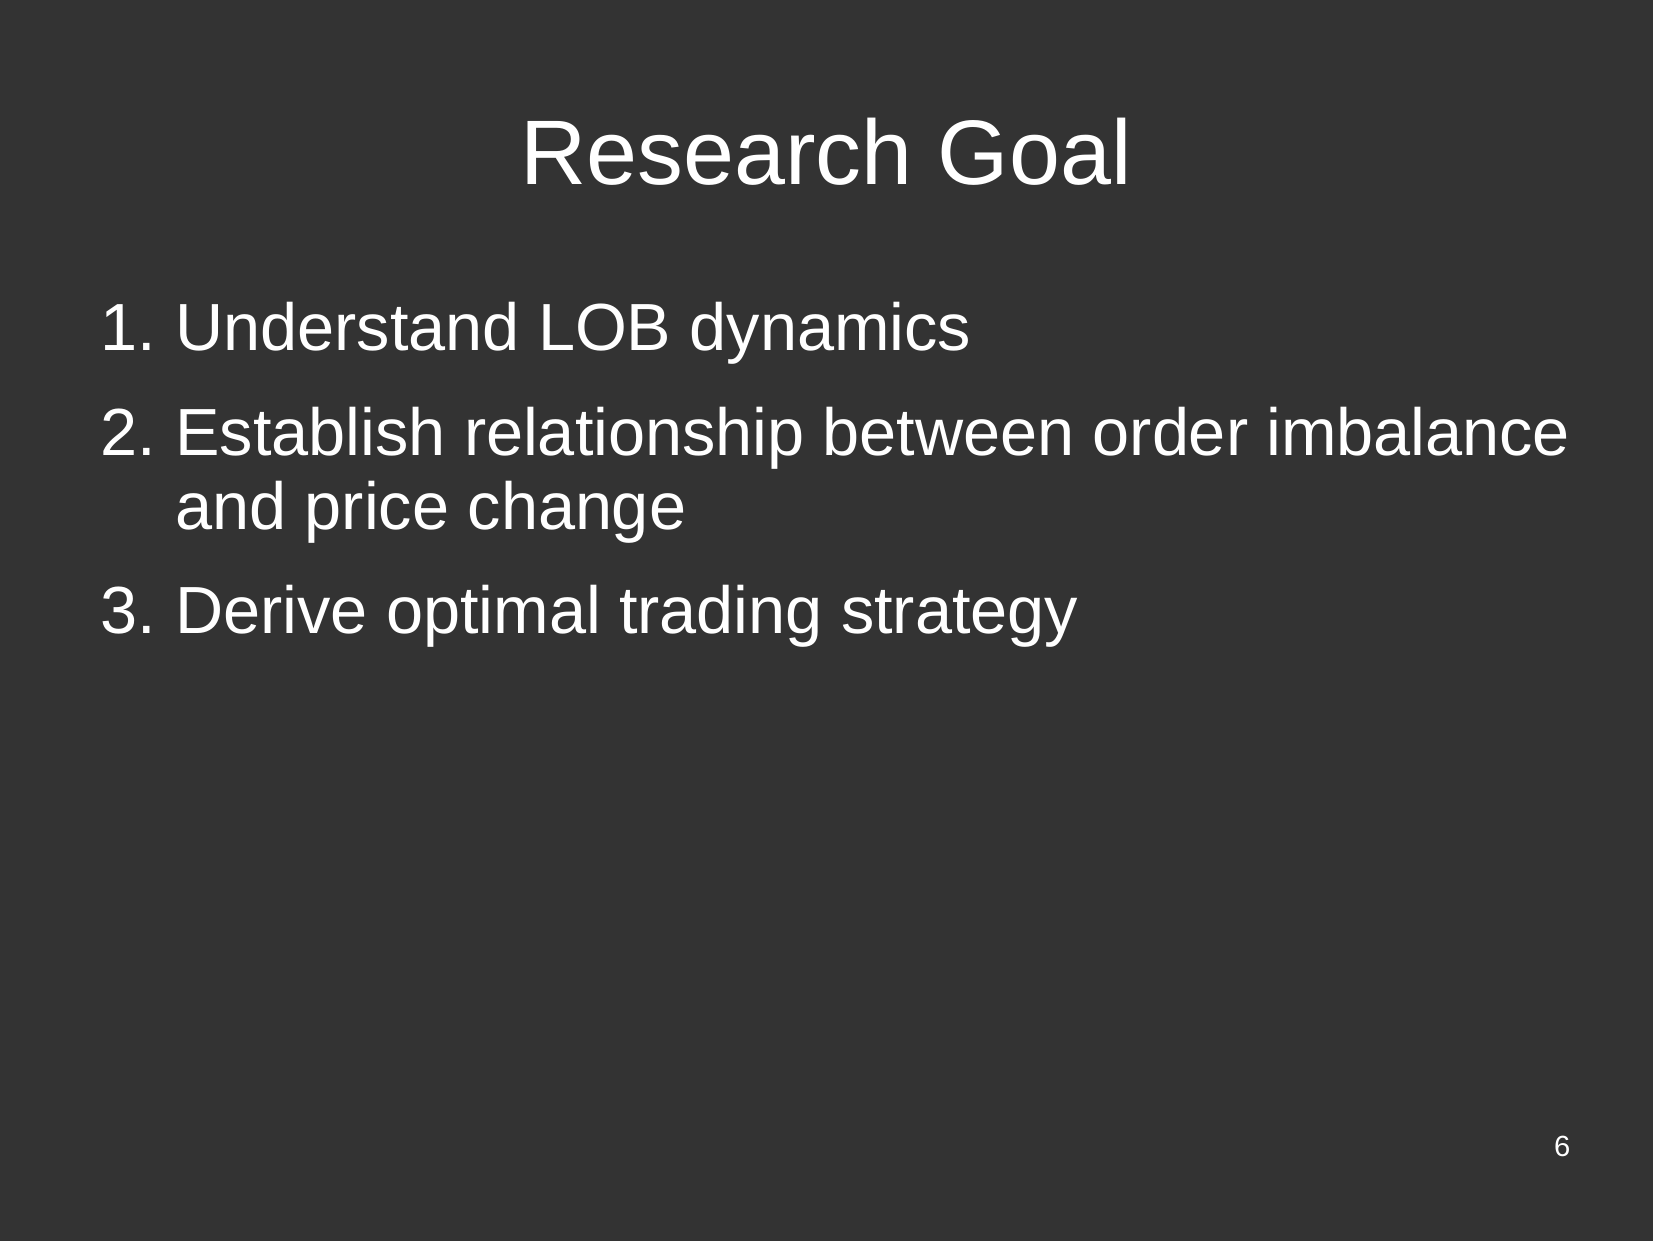

# Research Goal
Understand LOB dynamics
Establish relationship between order imbalance and price change
Derive optimal trading strategy
6